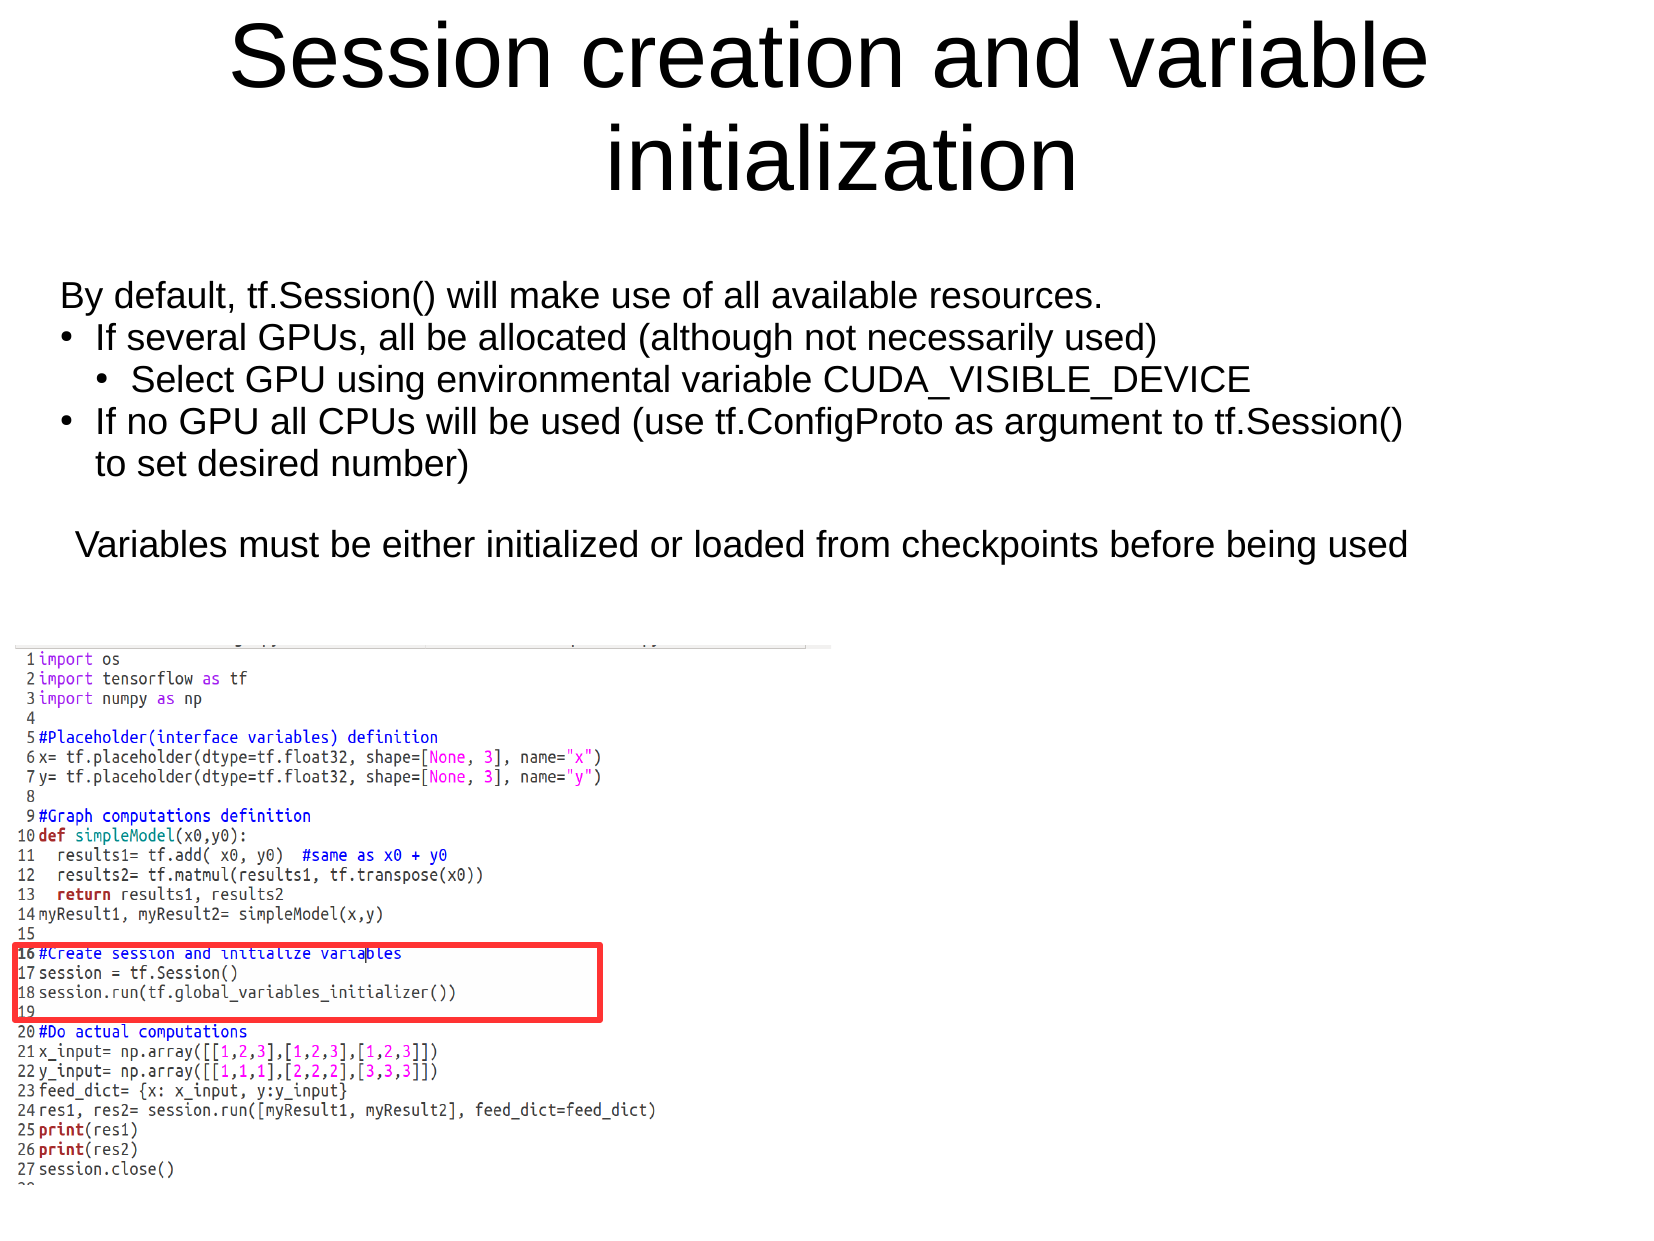

# Session creation and variable initialization
By default, tf.Session() will make use of all available resources.
If several GPUs, all be allocated (although not necessarily used)
Select GPU using environmental variable CUDA_VISIBLE_DEVICE
If no GPU all CPUs will be used (use tf.ConfigProto as argument to tf.Session() to set desired number)
Variables must be either initialized or loaded from checkpoints before being used